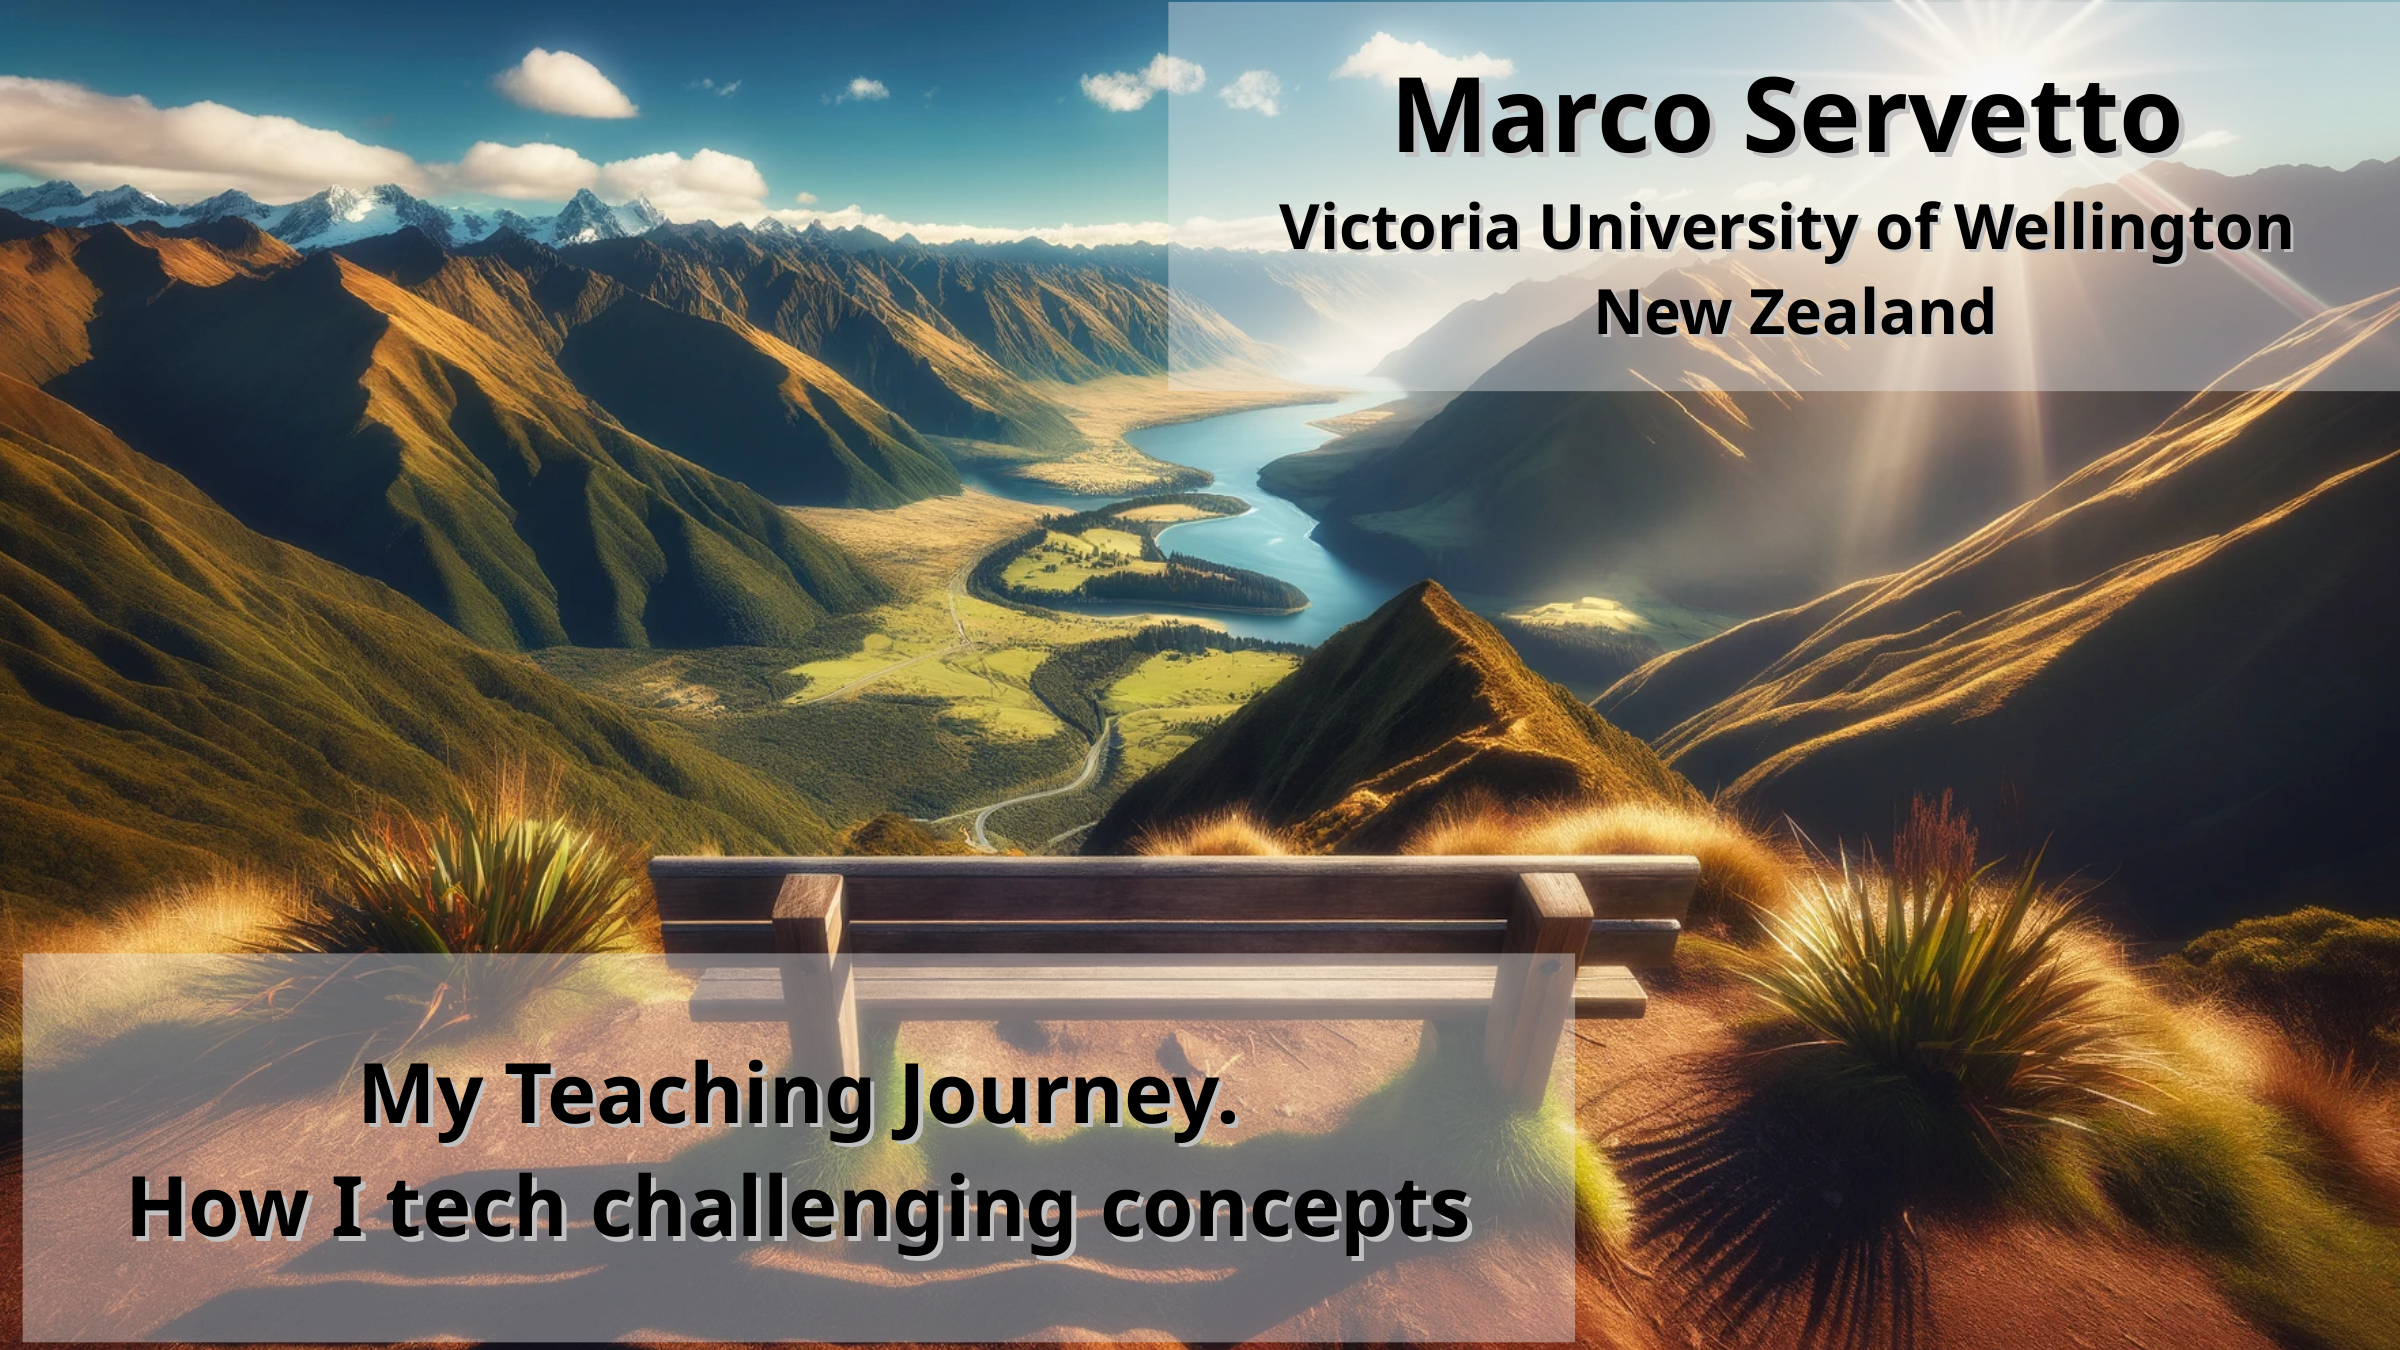

Marco Servetto
Victoria University of Wellington
 New Zealand
My Teaching Journey.
How I tech challenging concepts